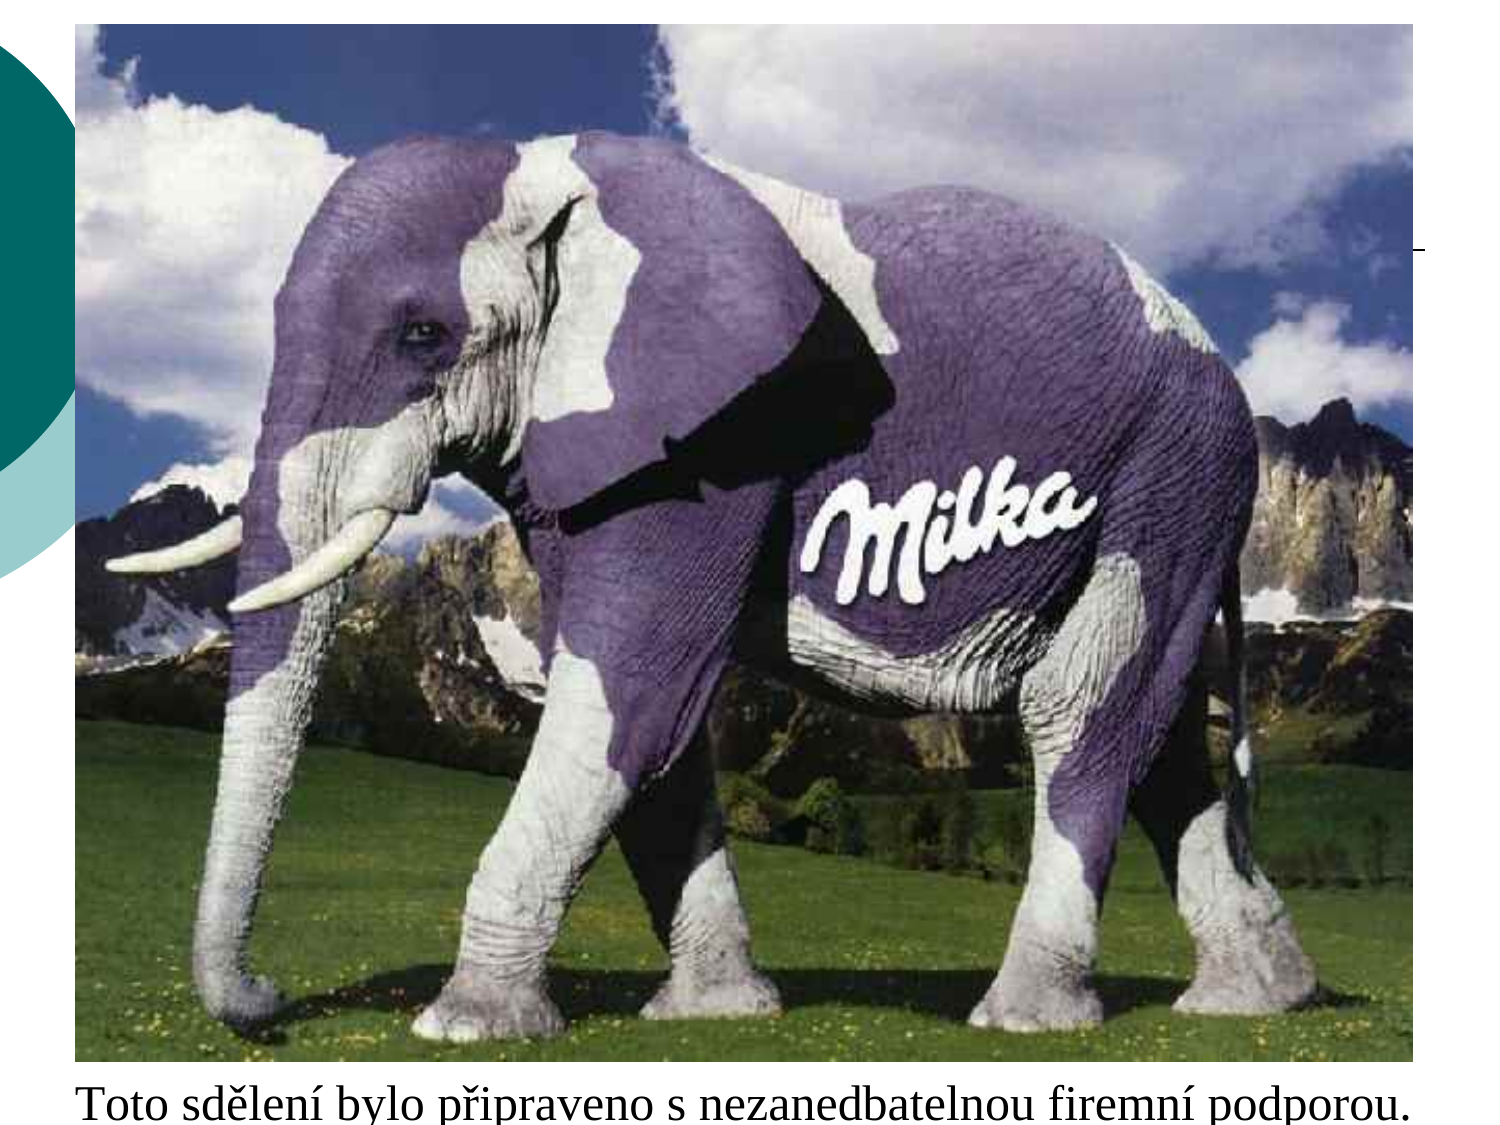

Toto sdělení bylo připraveno s nezanedbatelnou firemní podporou.